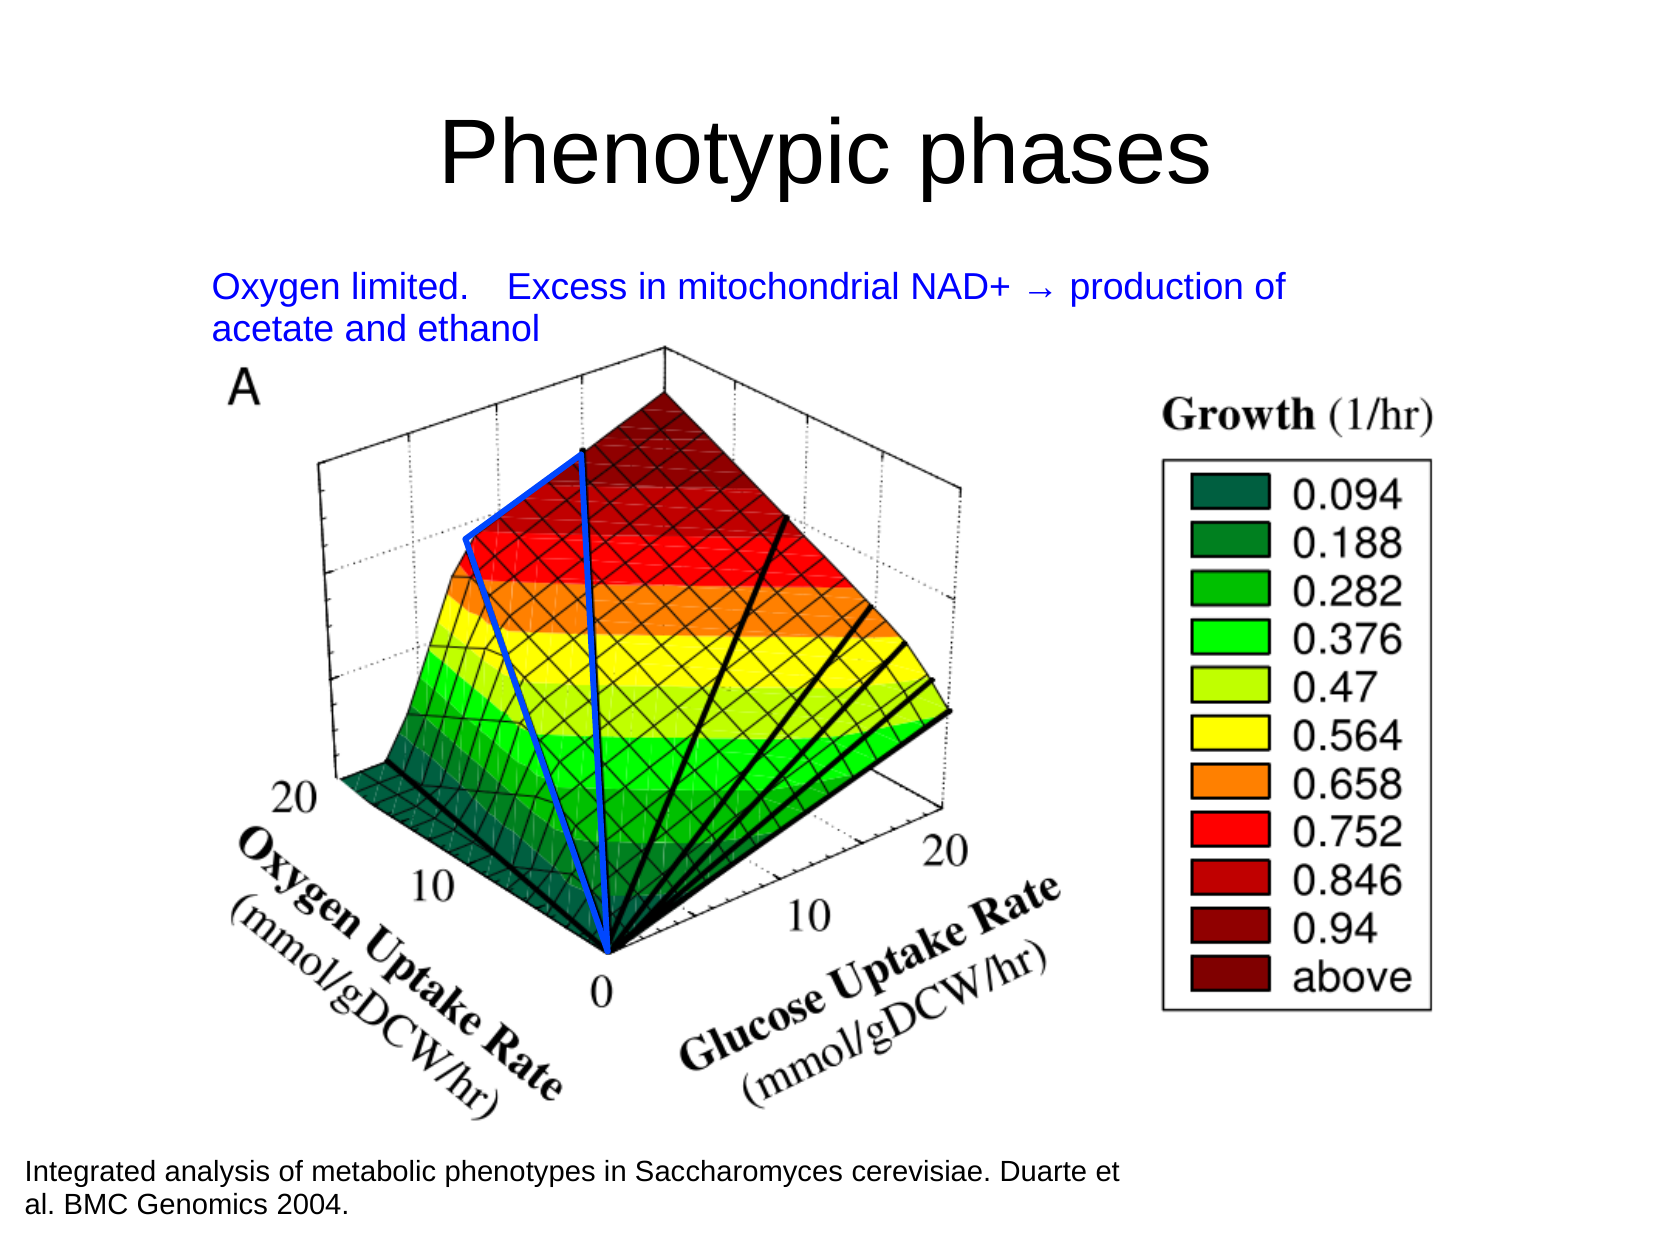

# Phenotypic phases
Oxygen limited.	Excess in mitochondrial NAD+ → production of
acetate and ethanol
Integrated analysis of metabolic phenotypes in Saccharomyces cerevisiae. Duarte et al. BMC Genomics 2004.